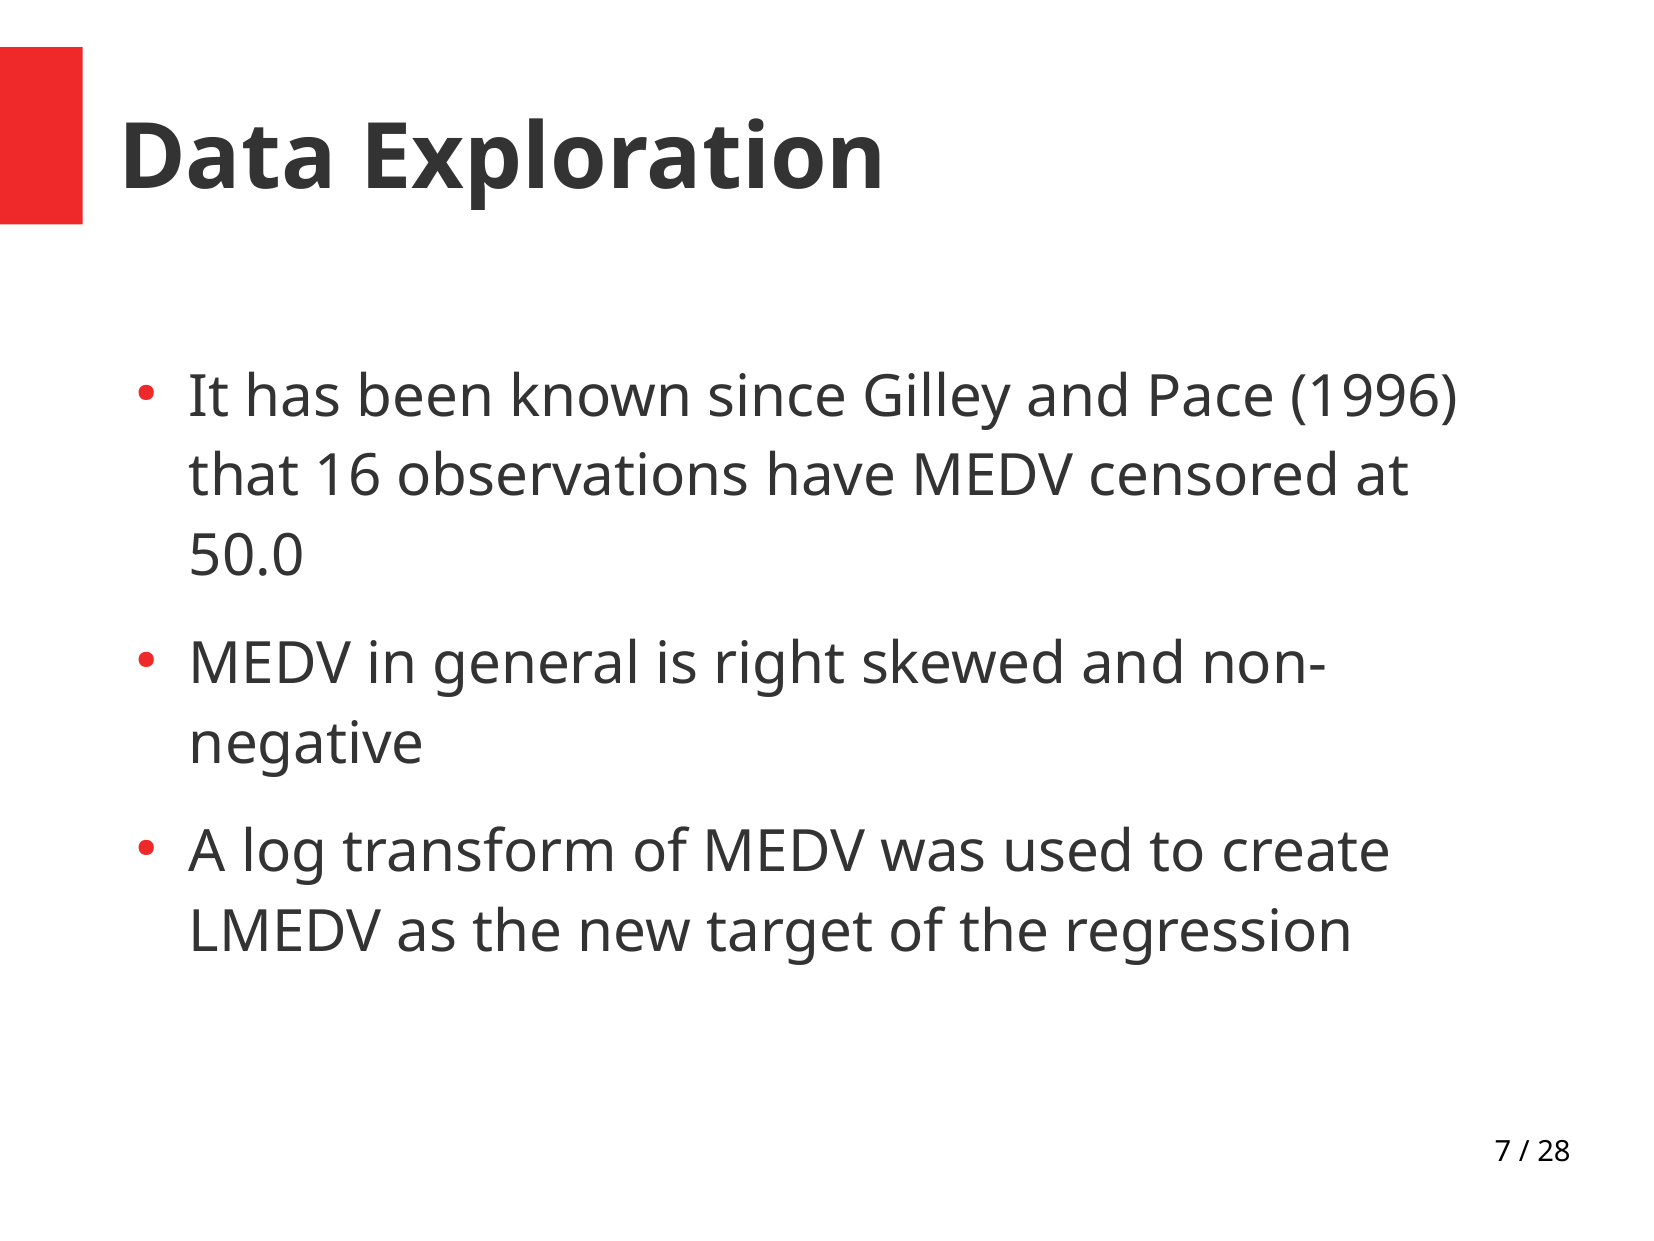

# Data Exploration
It has been known since Gilley and Pace (1996) that 16 observations have MEDV censored at 50.0
MEDV in general is right skewed and non-negative
A log transform of MEDV was used to create LMEDV as the new target of the regression
7